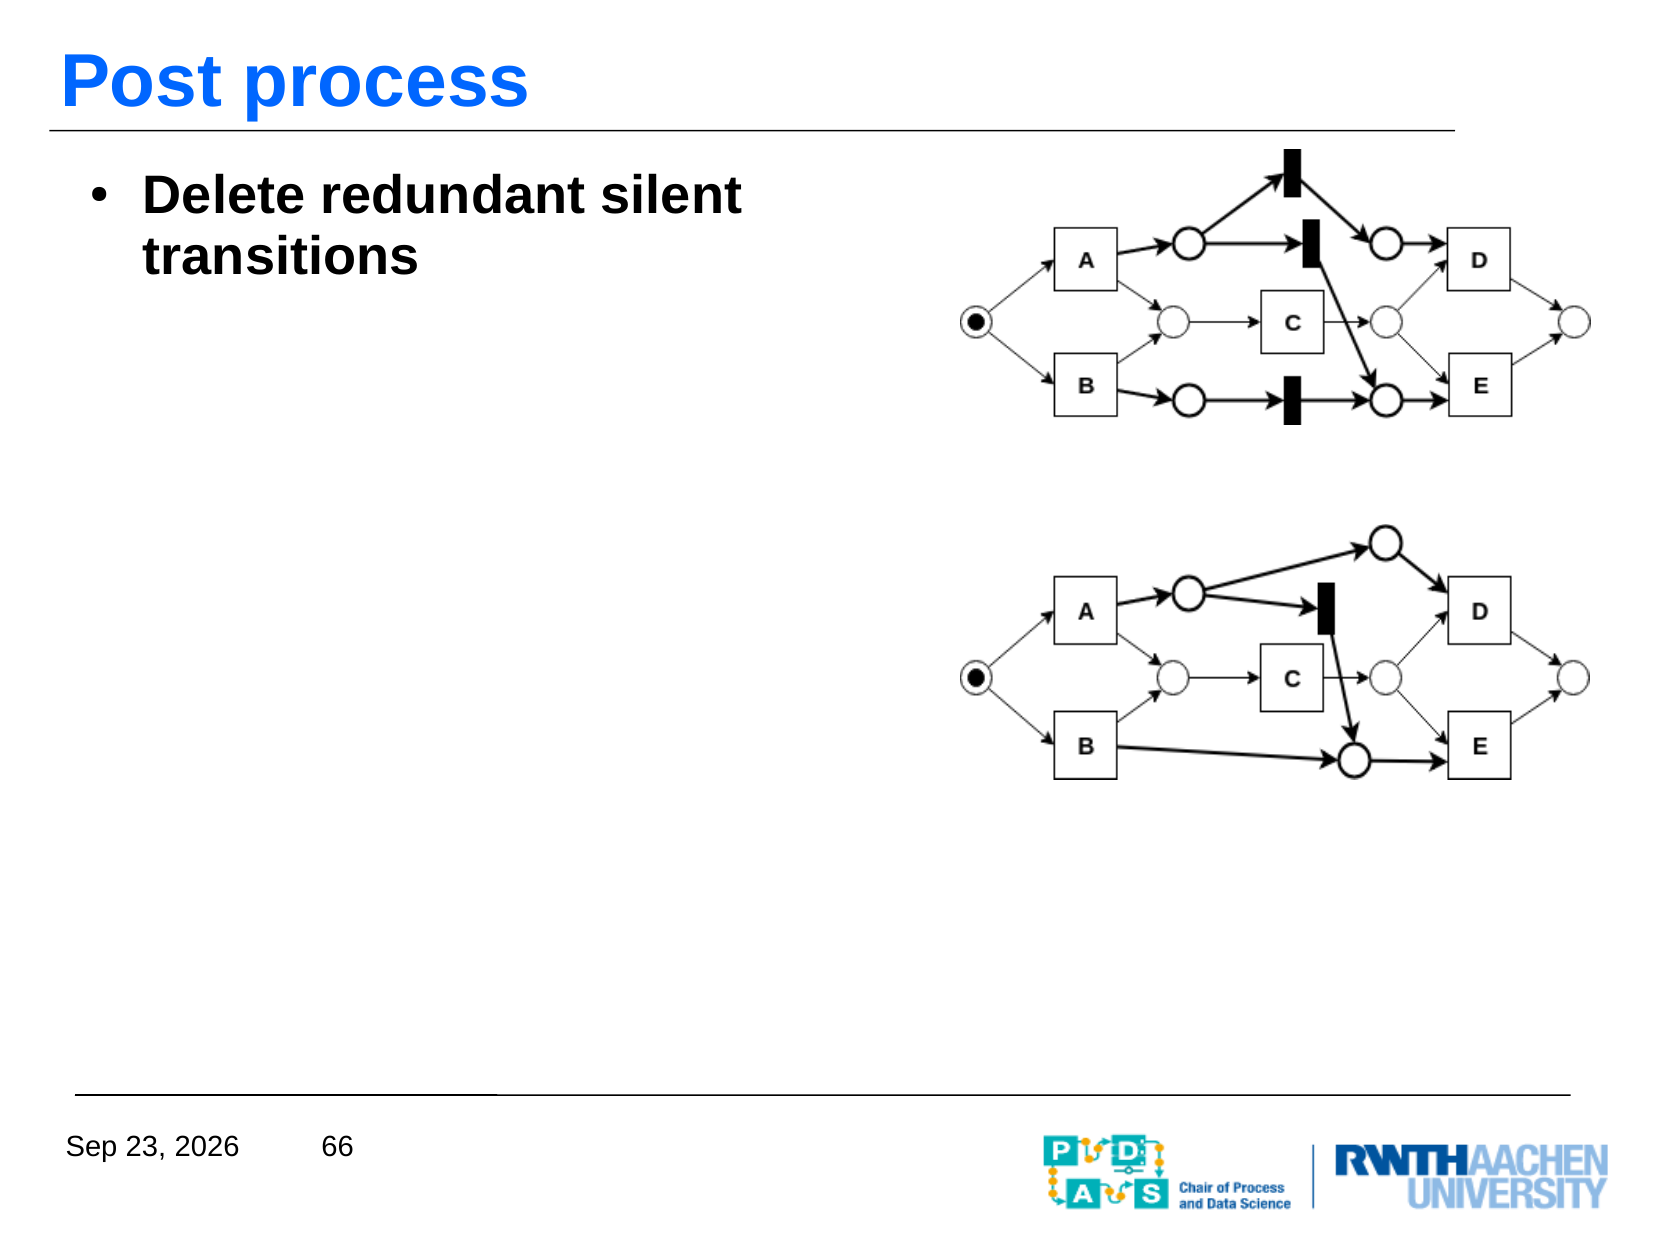

# Post process
Delete redundant silent transitions